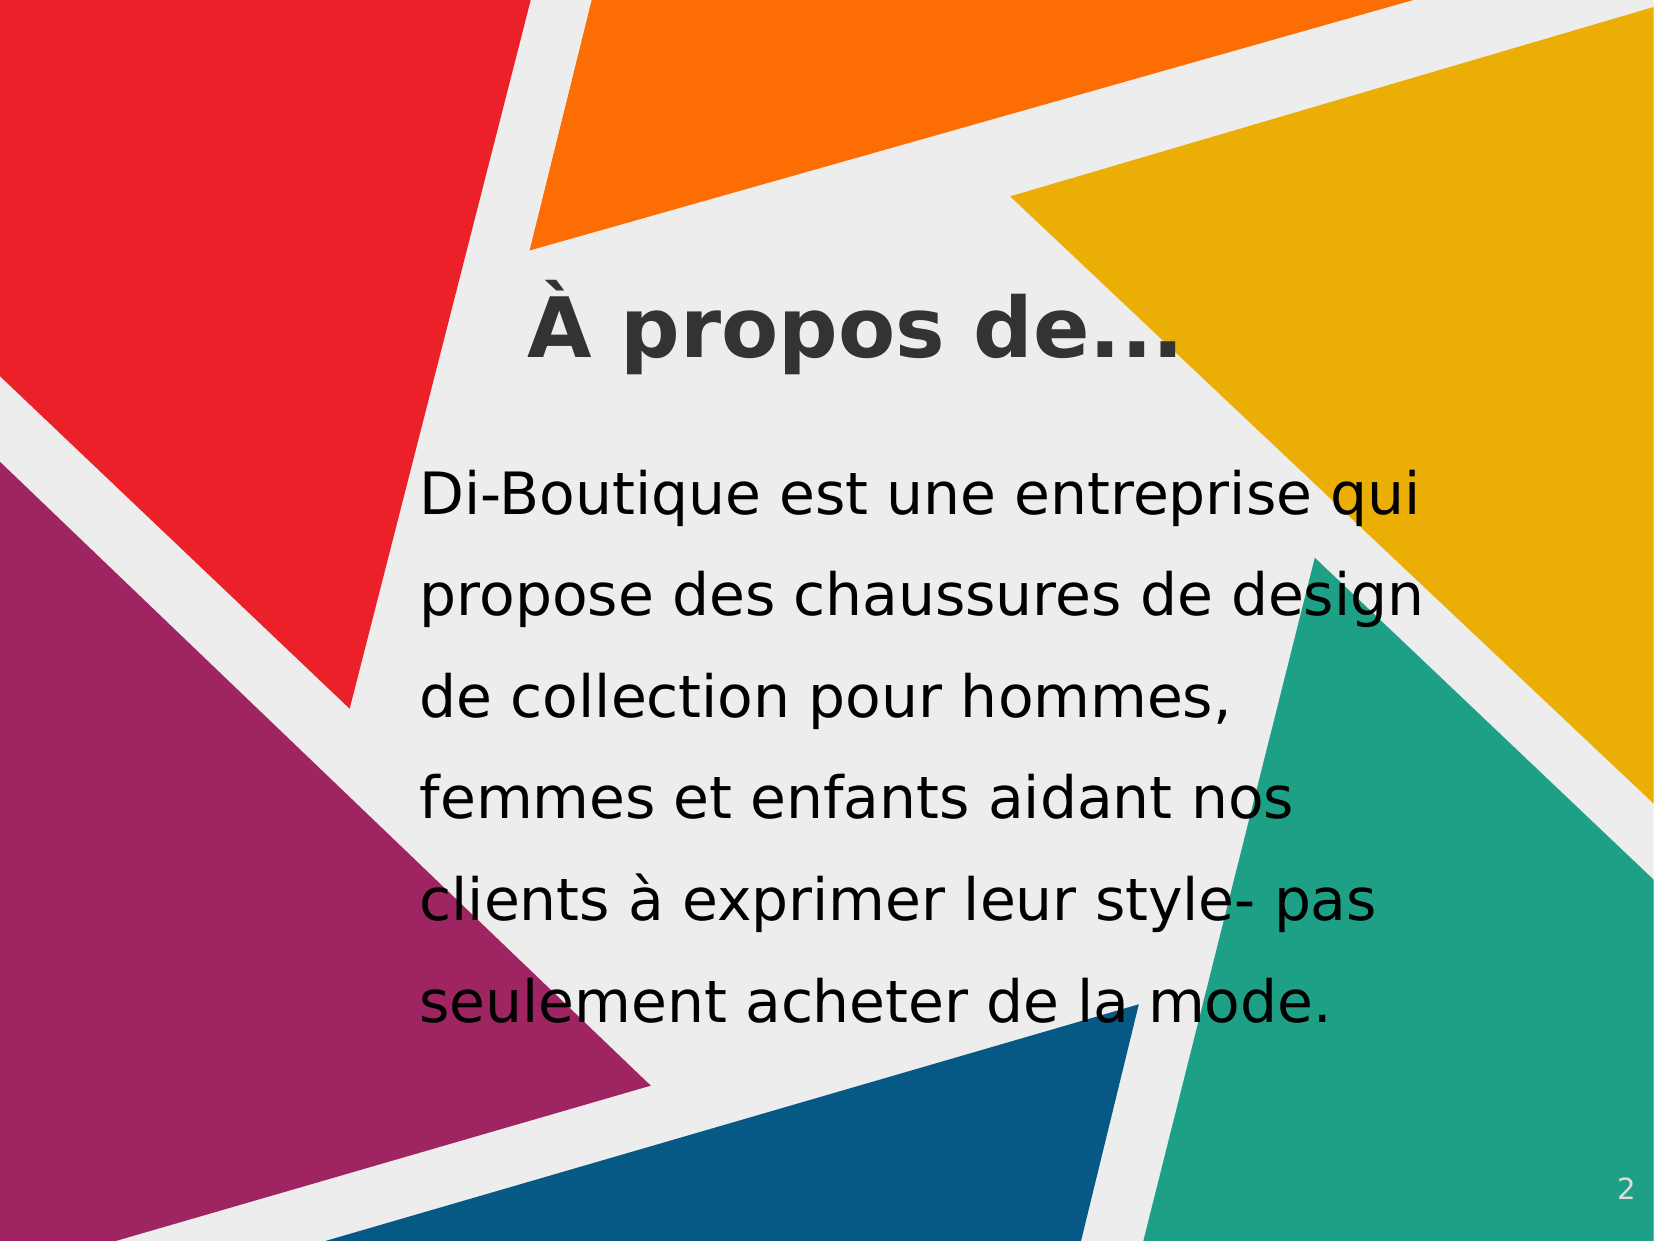

# À propos de...
Di-Boutique est une entreprise qui propose des chaussures de design de collection pour hommes, femmes et enfants aidant nos clients à exprimer leur style- pas seulement acheter de la mode.
2